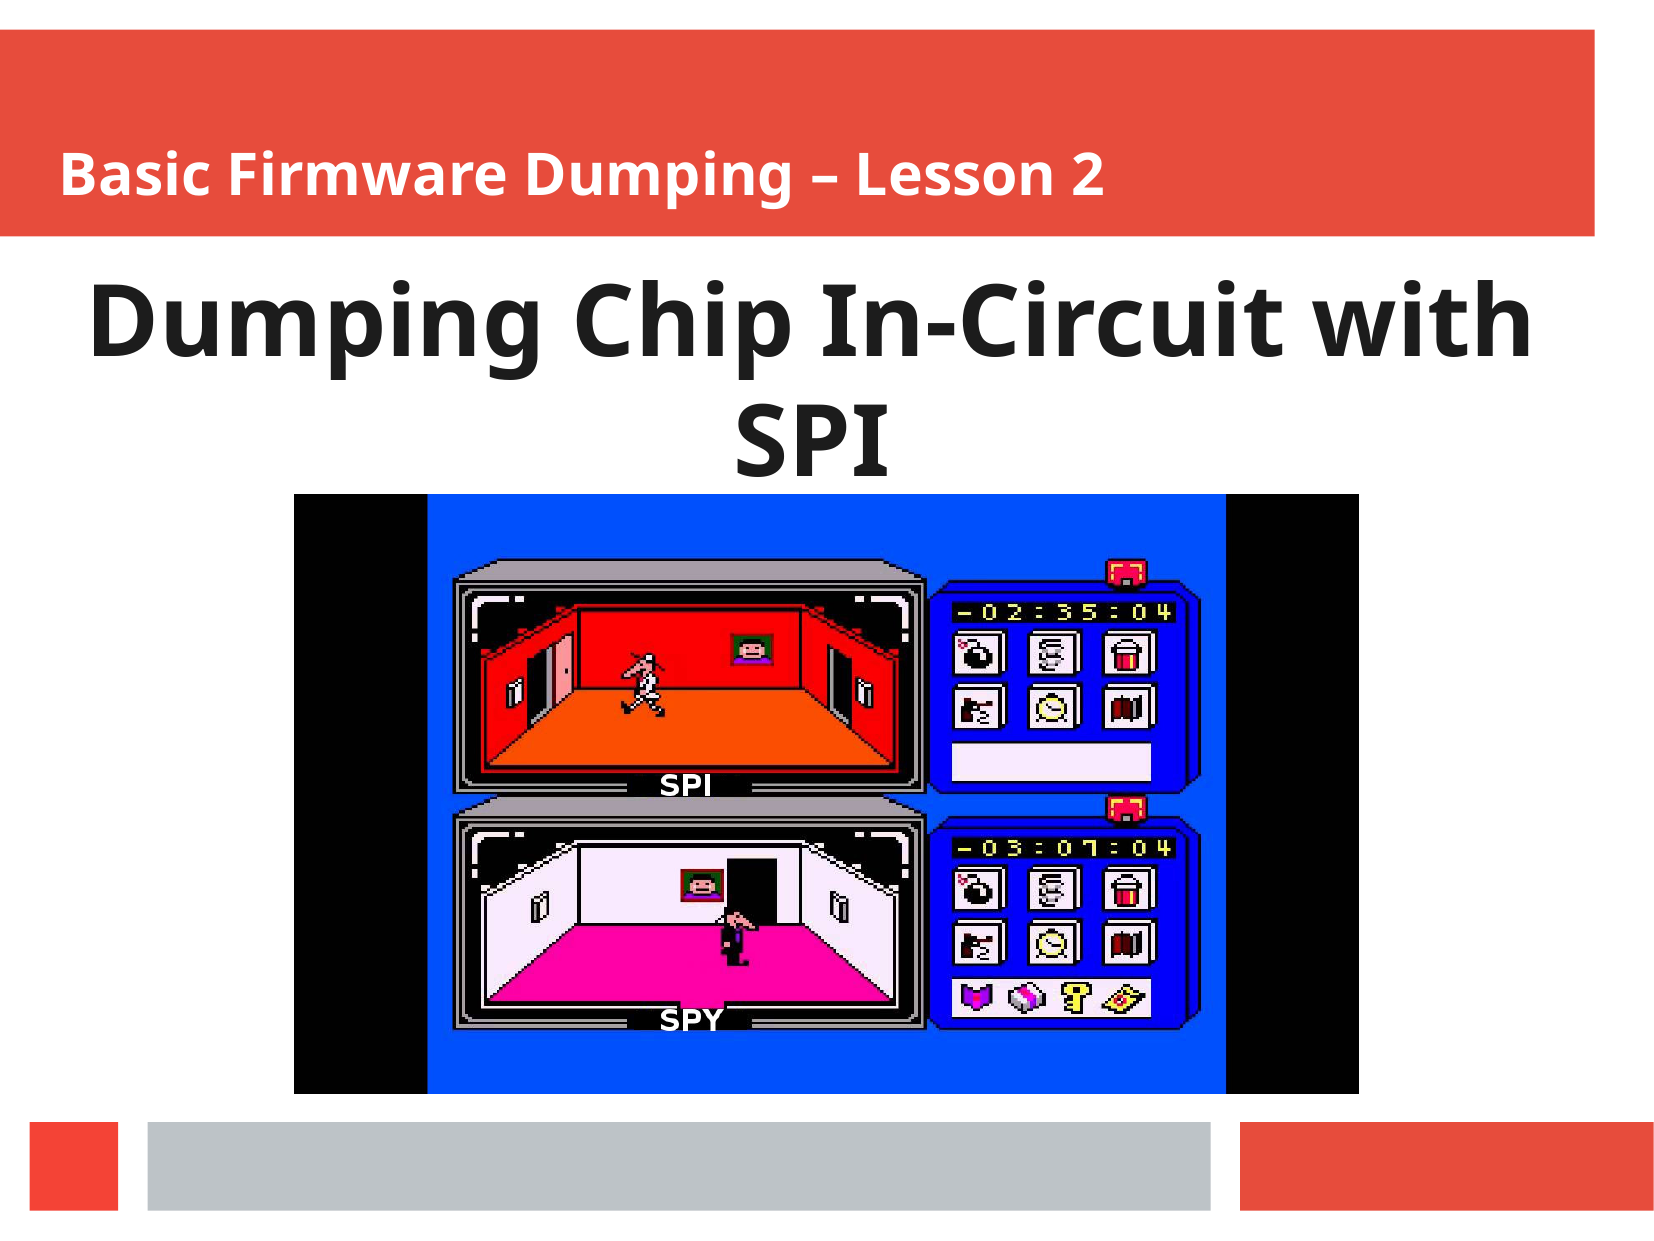

Basic Firmware Dumping – Lesson 2
Dumping Chip In-Circuit with SPI
(Pronounced Spy)